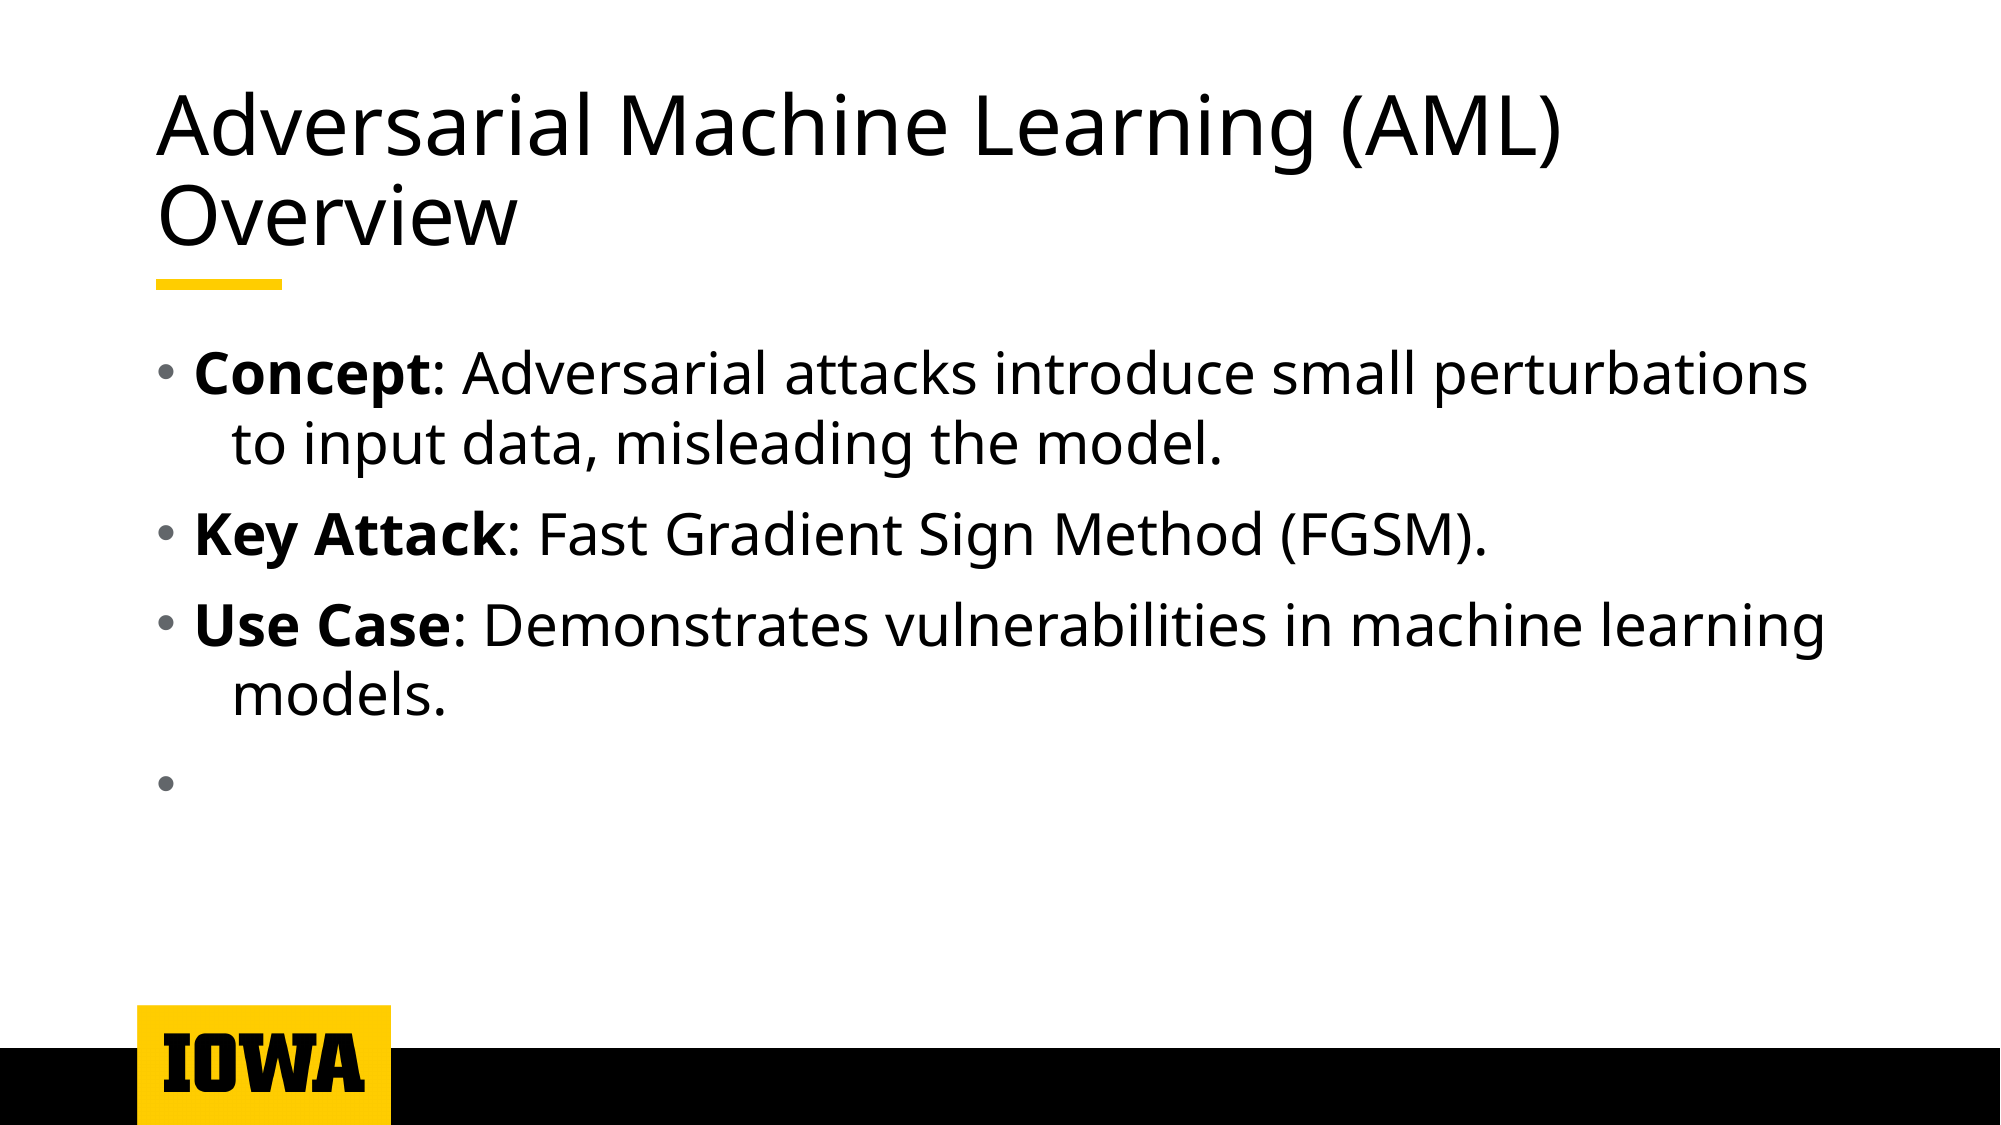

# Adversarial Machine Learning (AML) Overview
Concept: Adversarial attacks introduce small perturbations to input data, misleading the model.
Key Attack: Fast Gradient Sign Method (FGSM).
Use Case: Demonstrates vulnerabilities in machine learning models.